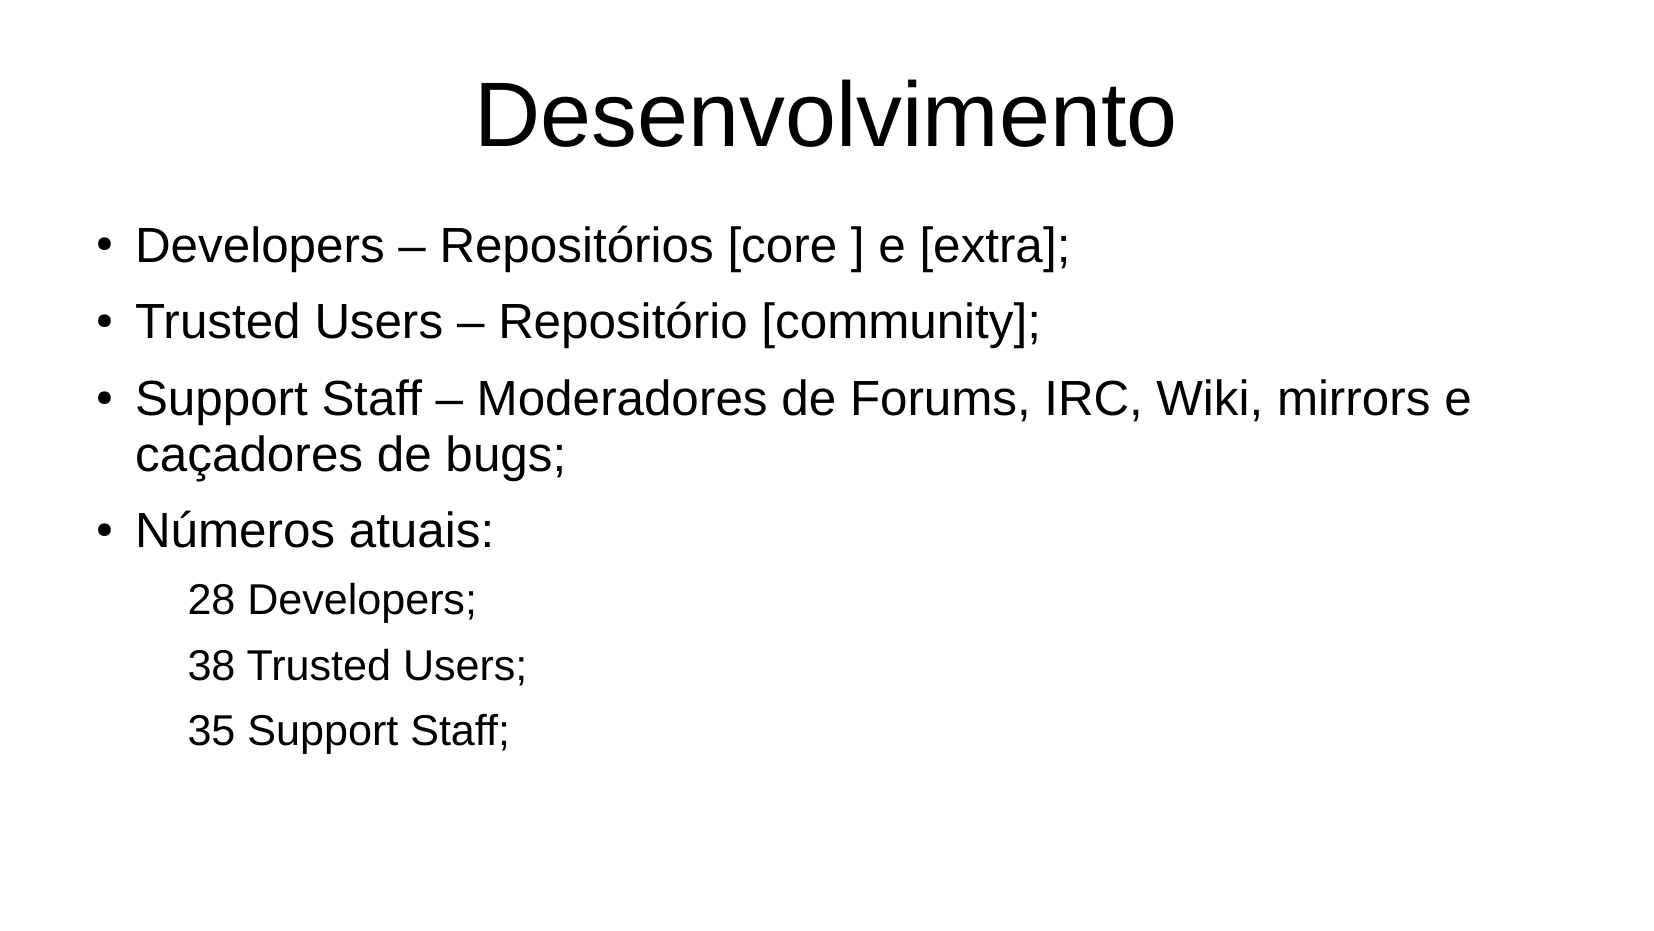

# Desenvolvimento
Developers – Repositórios [core ] e [extra];
Trusted Users – Repositório [community];
Support Staff – Moderadores de Forums, IRC, Wiki, mirrors e caçadores de bugs;
Números atuais:
28 Developers;
38 Trusted Users;
35 Support Staff;